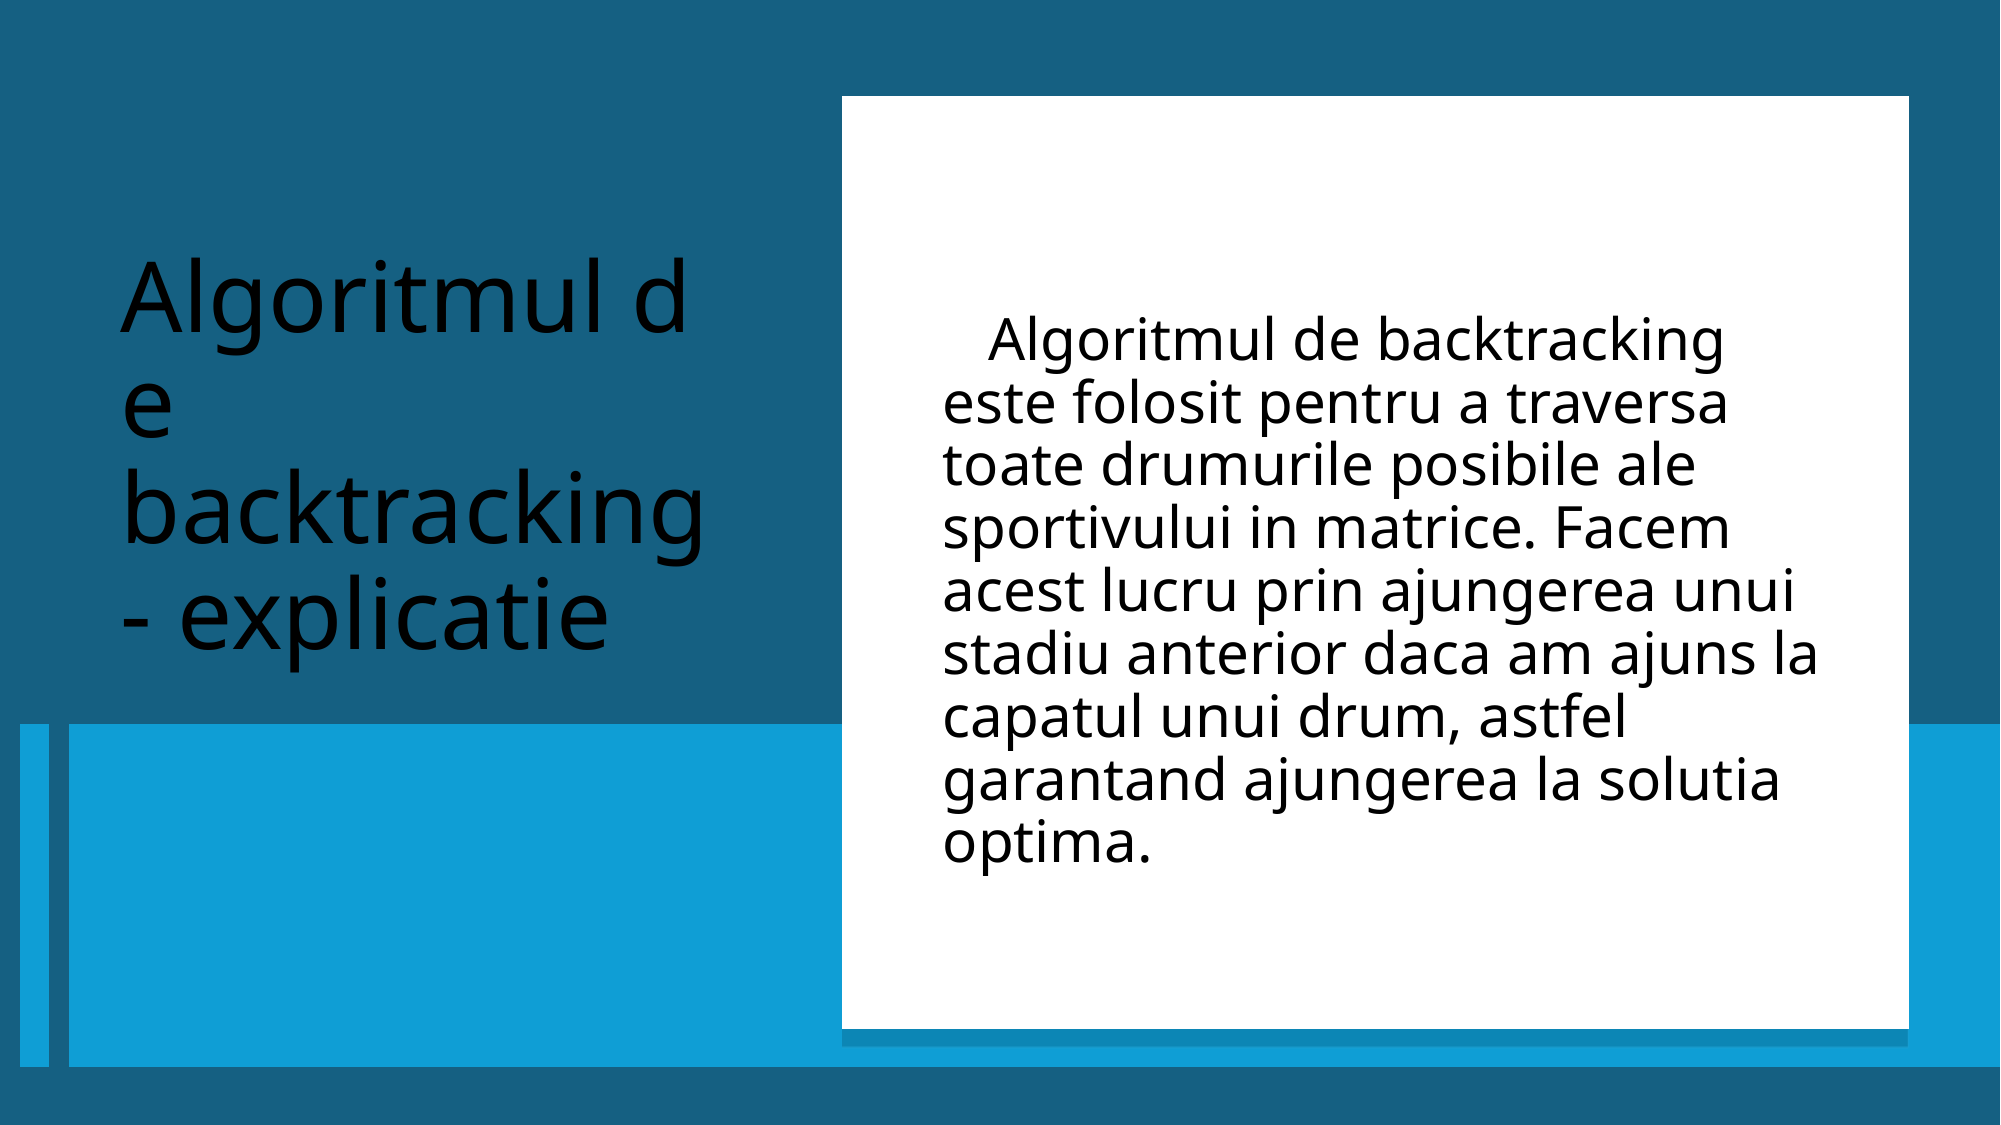

# Algoritmul de backtracking - explicatie
 Algoritmul de backtracking este folosit pentru a traversa toate drumurile posibile ale sportivului in matrice. Facem acest lucru prin ajungerea unui stadiu anterior daca am ajuns la capatul unui drum, astfel garantand ajungerea la solutia optima.